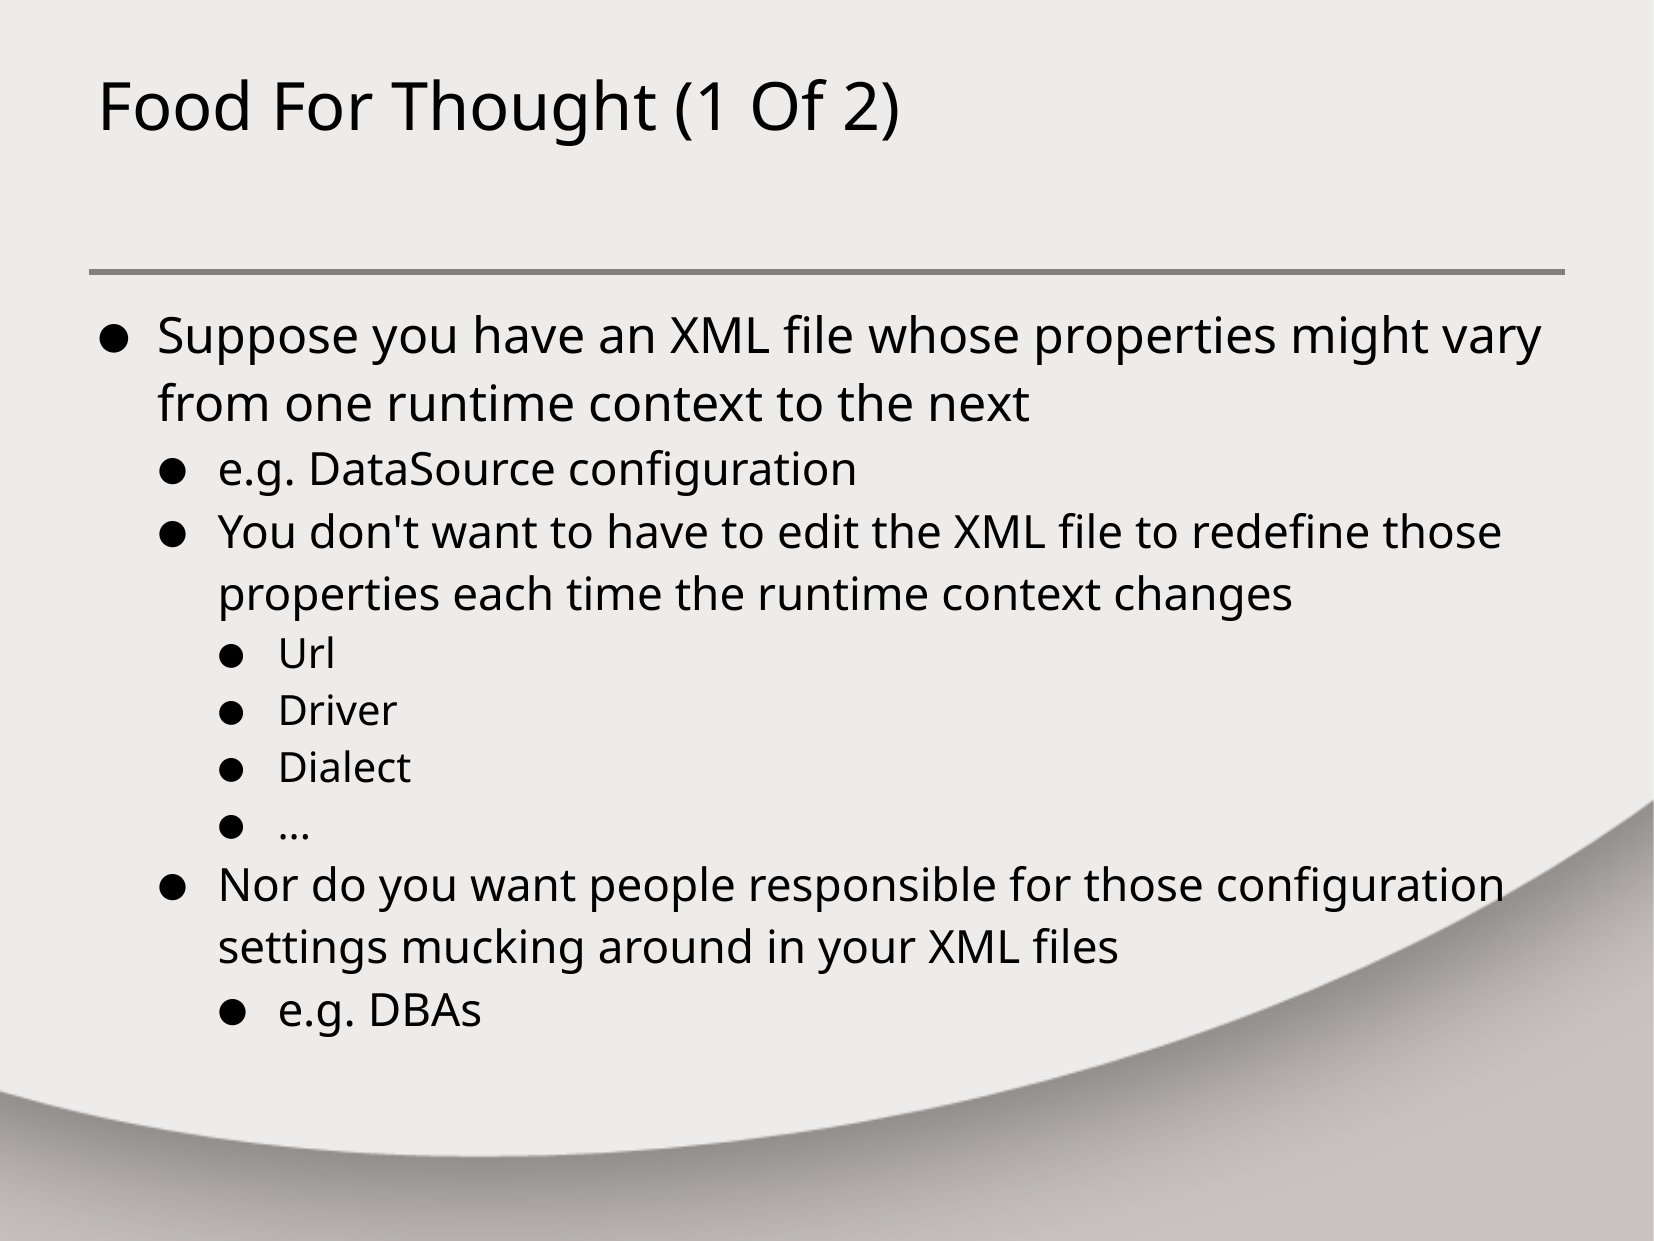

# Food For Thought (1 Of 2)
Suppose you have an XML file whose properties might vary from one runtime context to the next
e.g. DataSource configuration
You don't want to have to edit the XML file to redefine those properties each time the runtime context changes
Url
Driver
Dialect
...
Nor do you want people responsible for those configuration settings mucking around in your XML files
e.g. DBAs